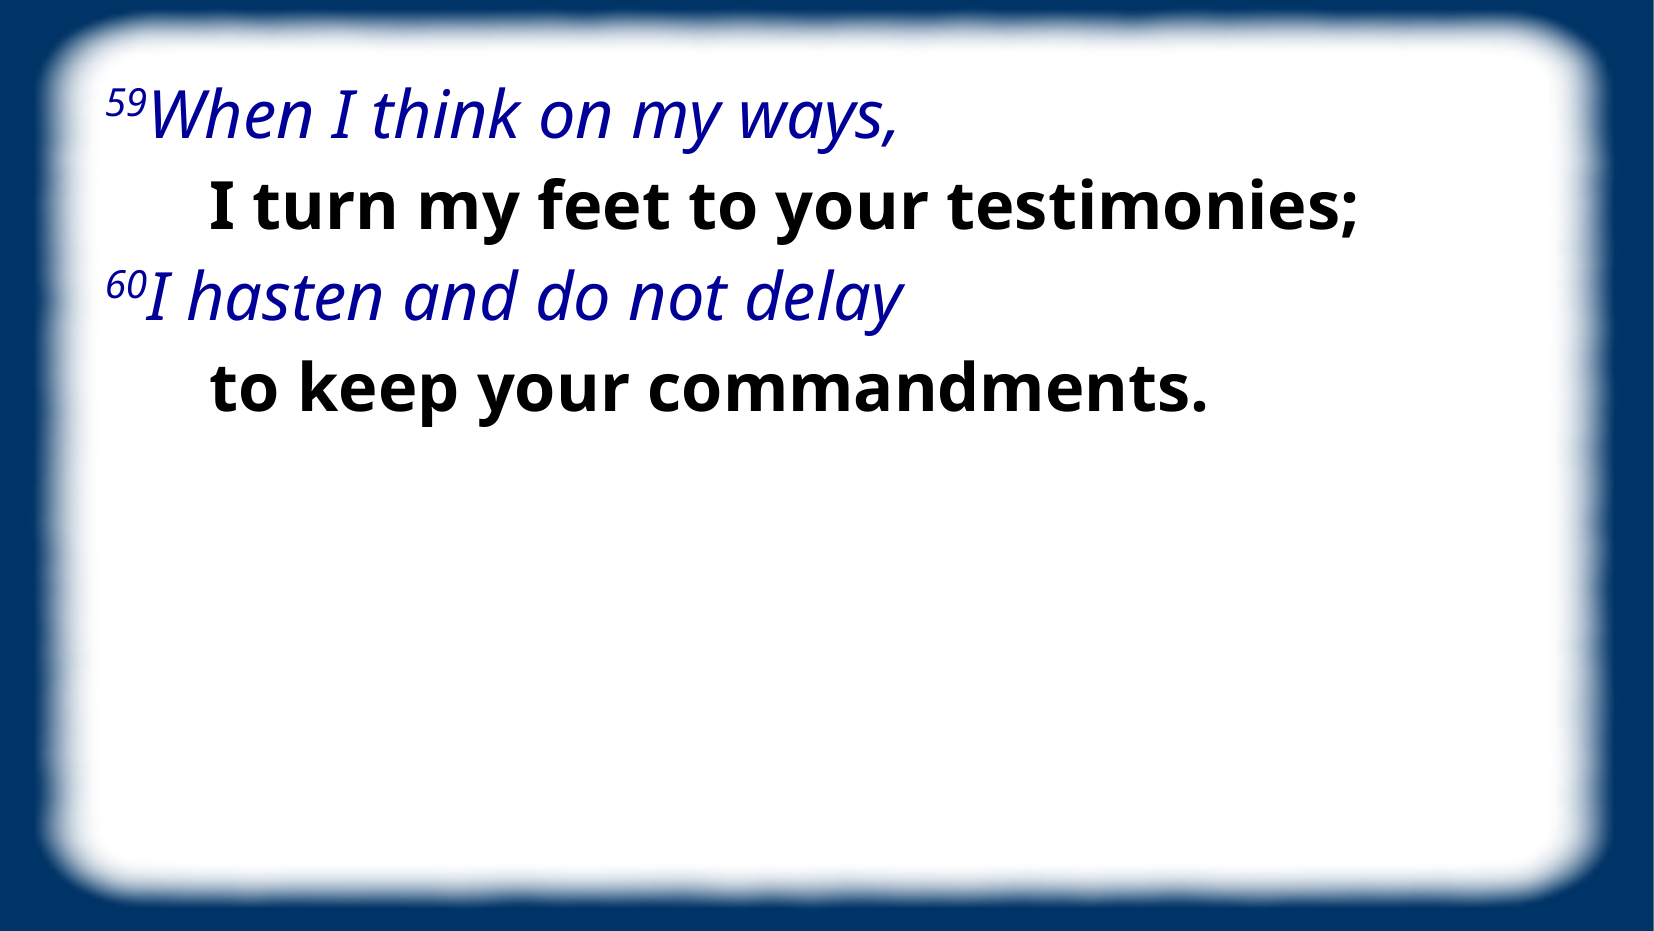

59When I think on my ways,
 I turn my feet to your testimonies;
60I hasten and do not delay
 to keep your commandments.